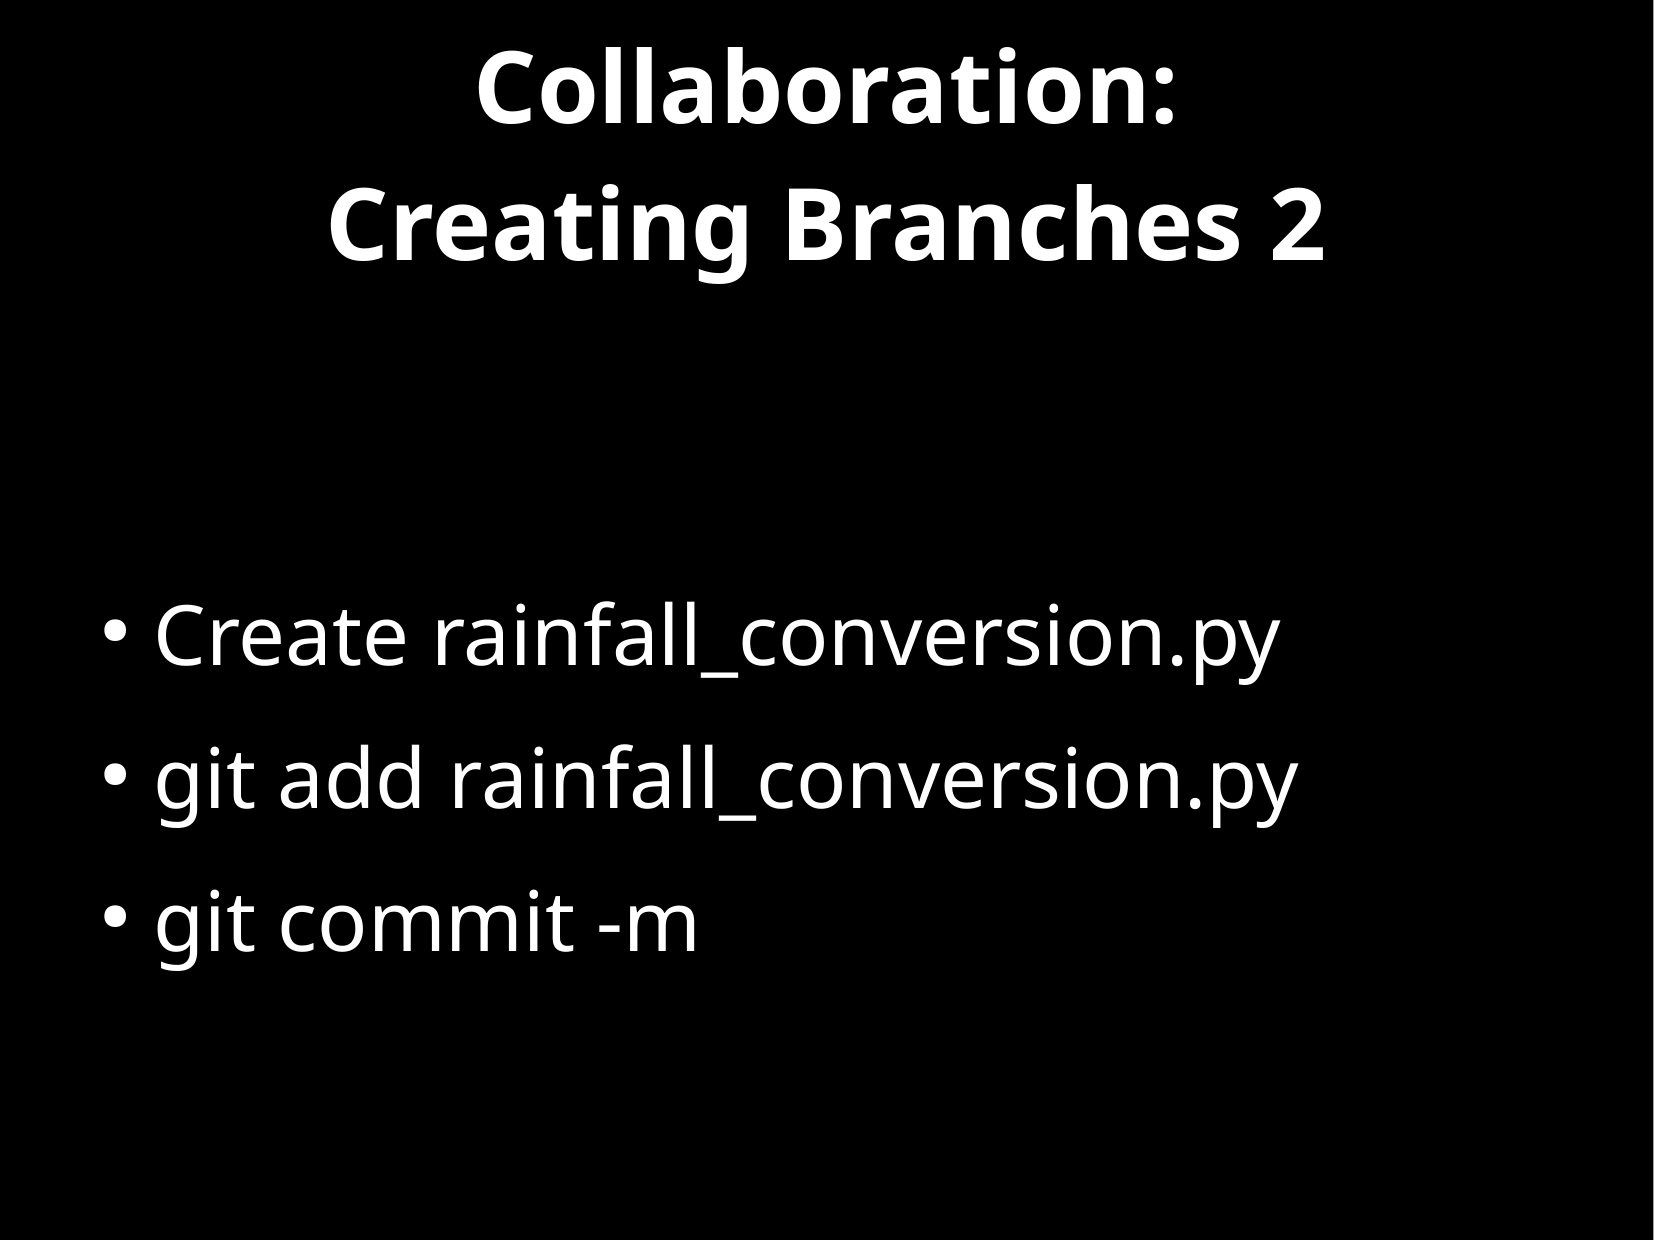

# Collaboration: Creating Branches 2
Create rainfall_conversion.py
git add rainfall_conversion.py
git commit -m